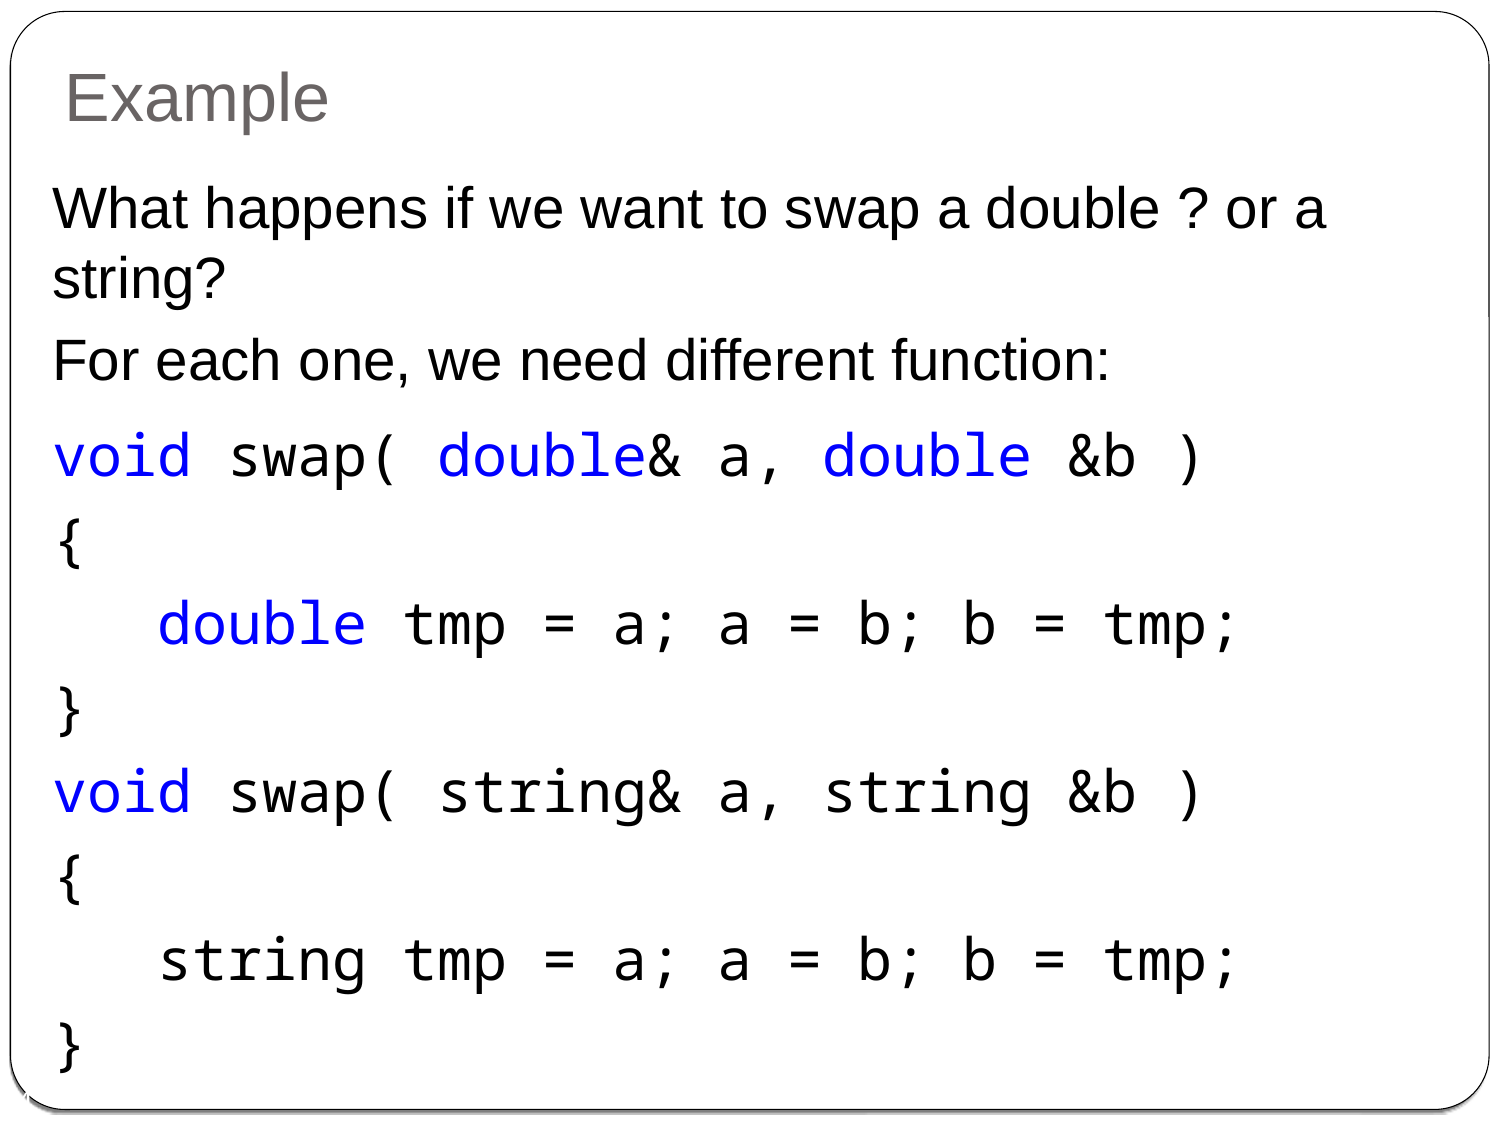

# Example
What happens if we want to swap a double ? or a string?
For each one, we need different function:
void swap( double& a, double &b )
{
   double tmp = a; a = b; b = tmp;
}
void swap( string& a, string &b )
{
   string tmp = a; a = b; b = tmp;
}